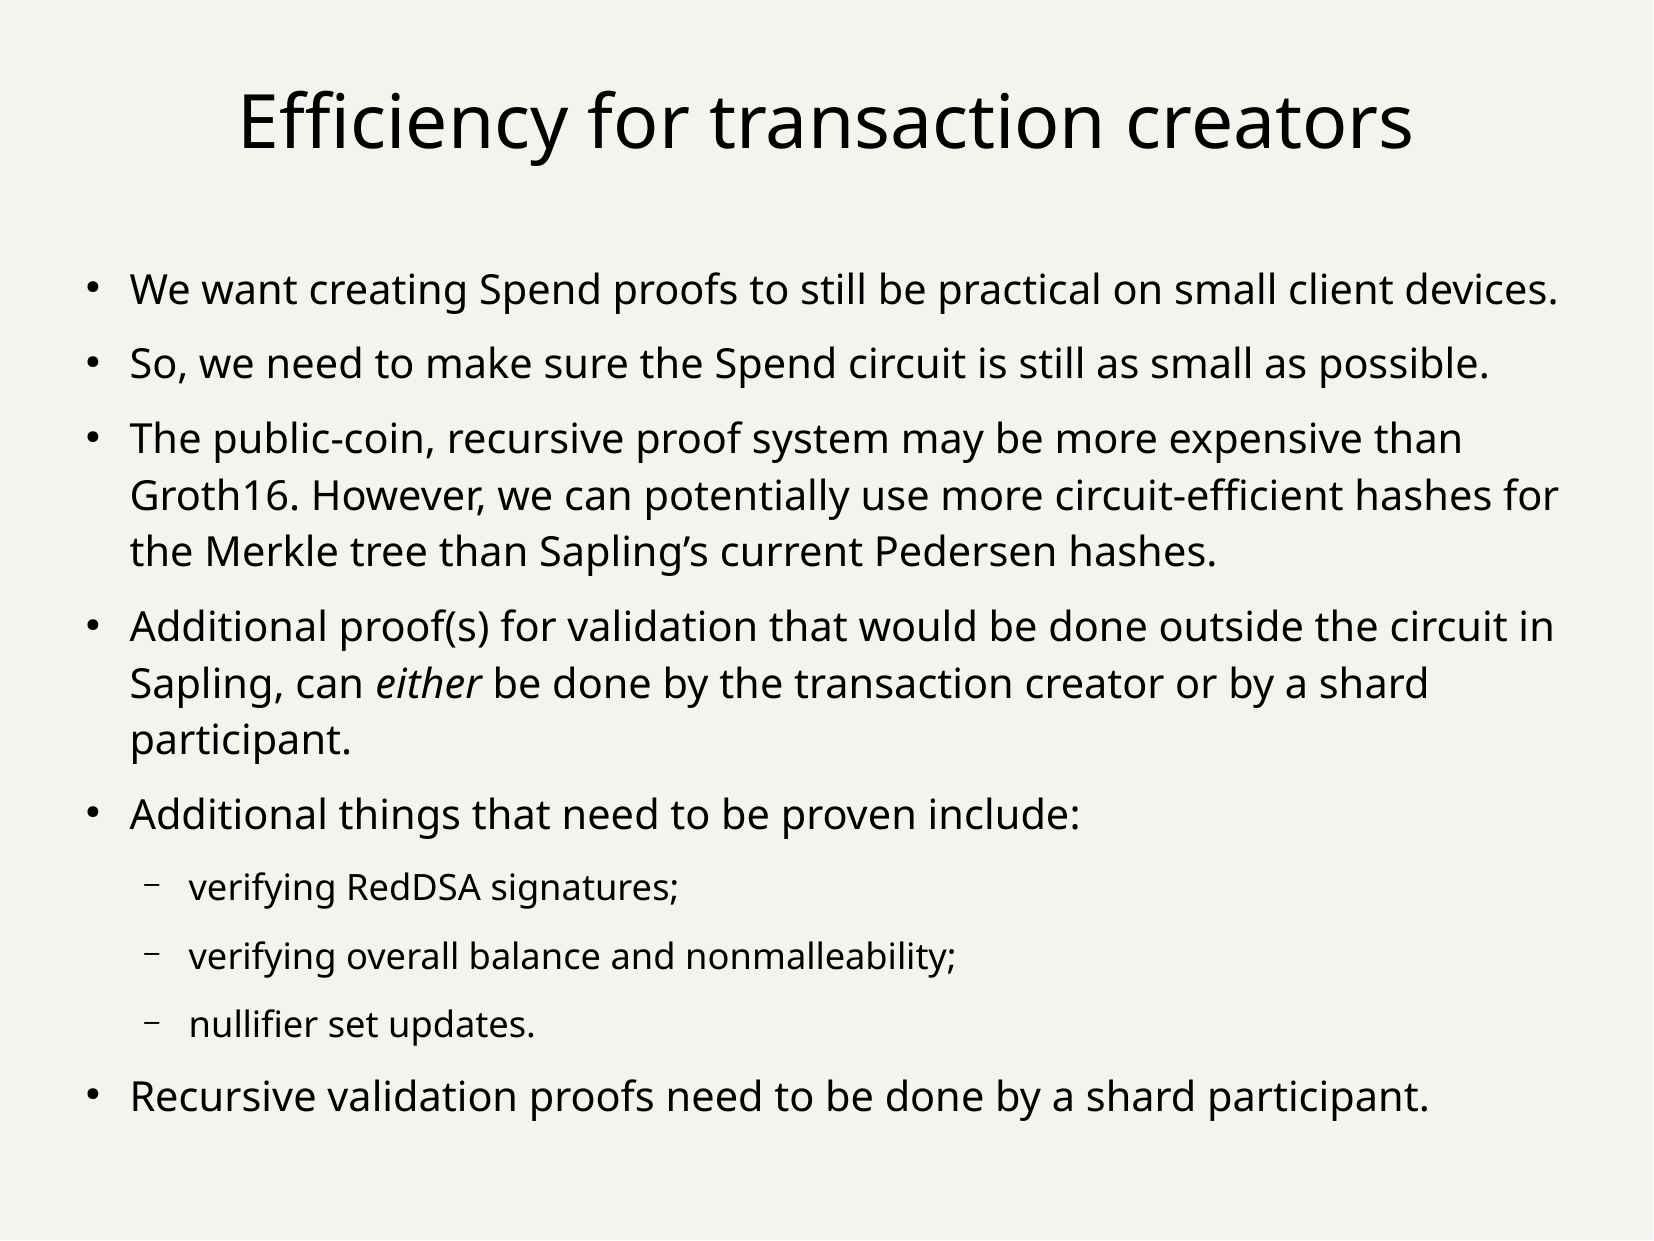

# Efficiency for transaction creators
We want creating Spend proofs to still be practical on small client devices.
So, we need to make sure the Spend circuit is still as small as possible.
The public-coin, recursive proof system may be more expensive than Groth16. However, we can potentially use more circuit-efficient hashes for the Merkle tree than Sapling’s current Pedersen hashes.
Additional proof(s) for validation that would be done outside the circuit in Sapling, can either be done by the transaction creator or by a shard participant.
Additional things that need to be proven include:
verifying RedDSA signatures;
verifying overall balance and nonmalleability;
nullifier set updates.
Recursive validation proofs need to be done by a shard participant.